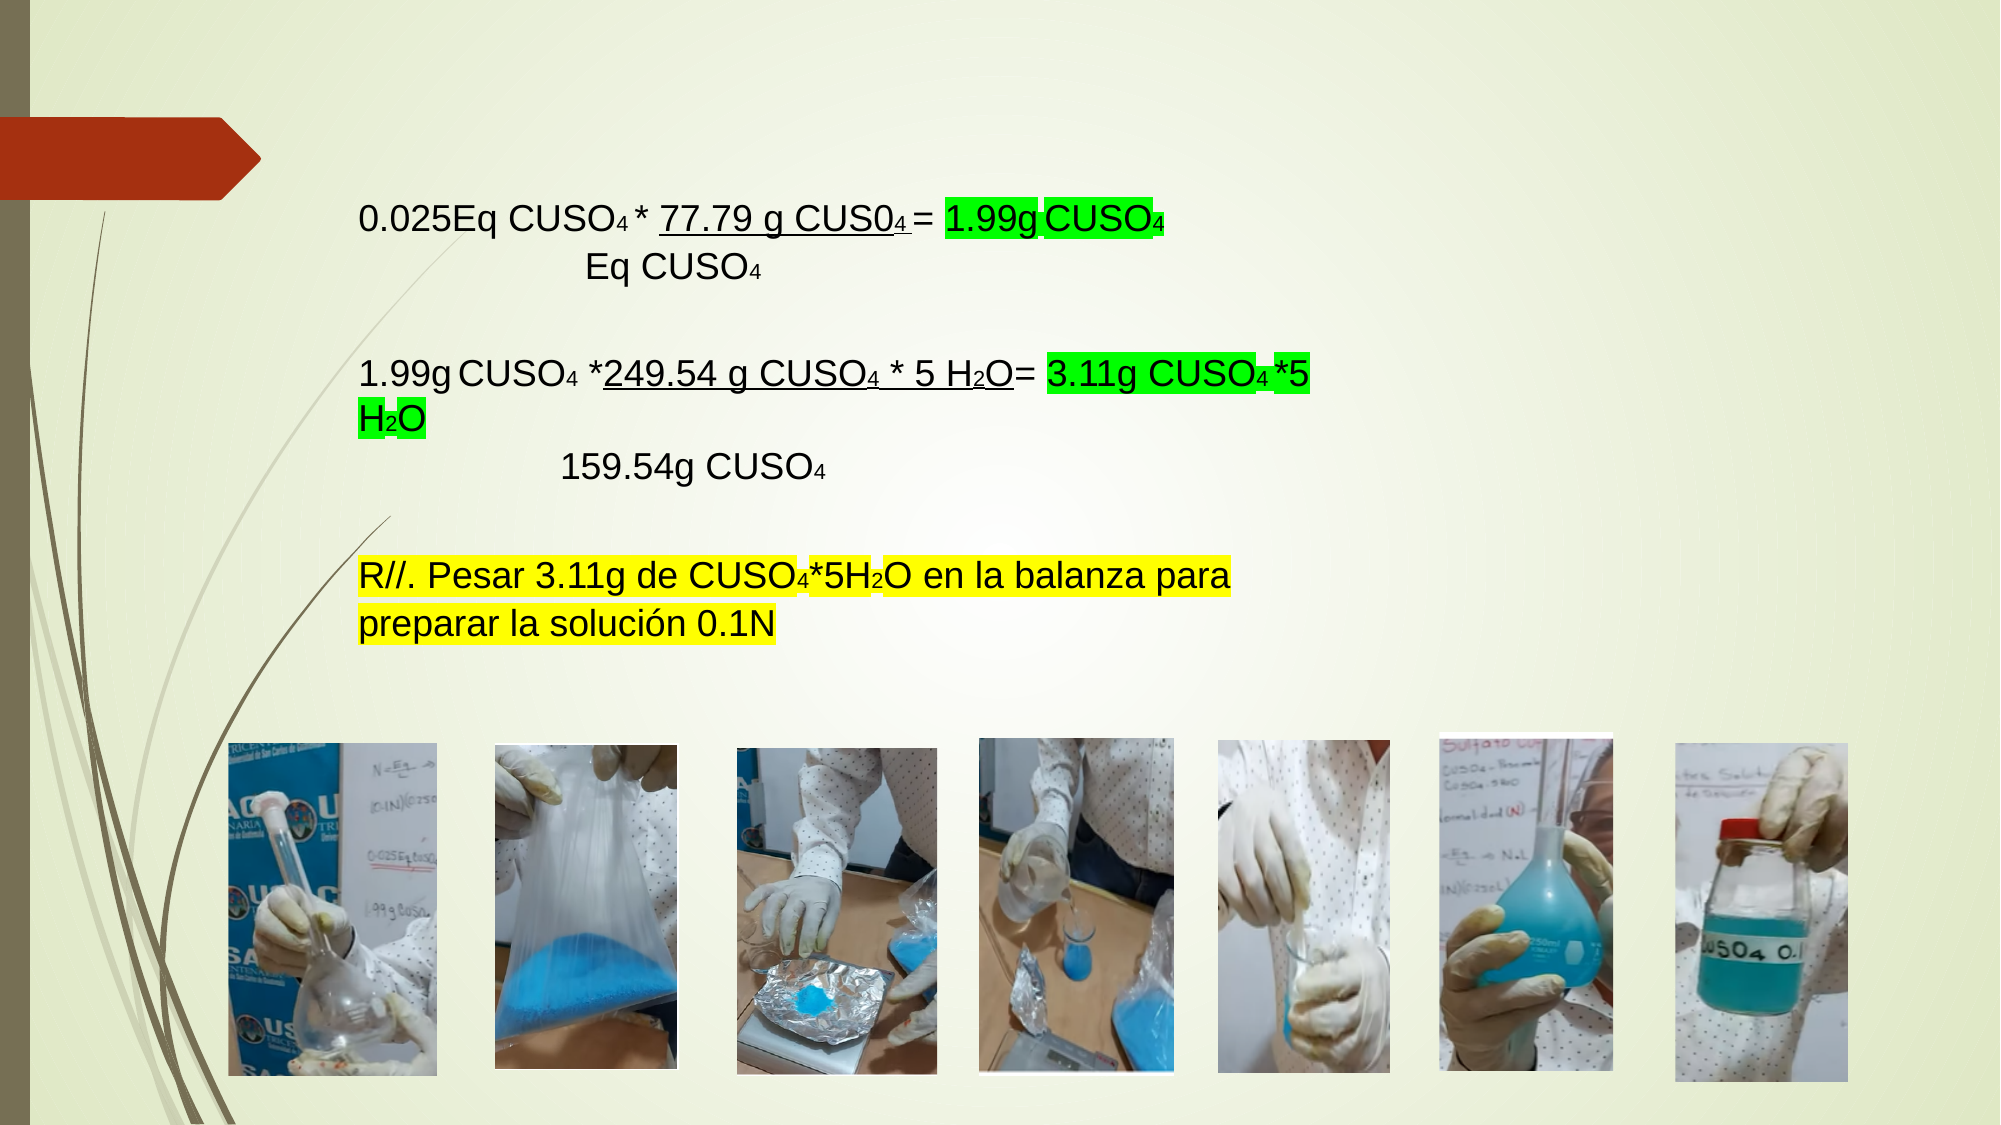

0.025Eq CUSO4 * 77.79 g CUS04 = 1.99g CUSO4
	Eq CUSO4
1.99g CUSO4 *249.54 g CUSO4 * 5 H2O= 3.11g CUSO4 *5 H2O
	159.54g CUSO4
R//. Pesar 3.11g de CUSO4*5H2O en la balanza para preparar la solución 0.1N